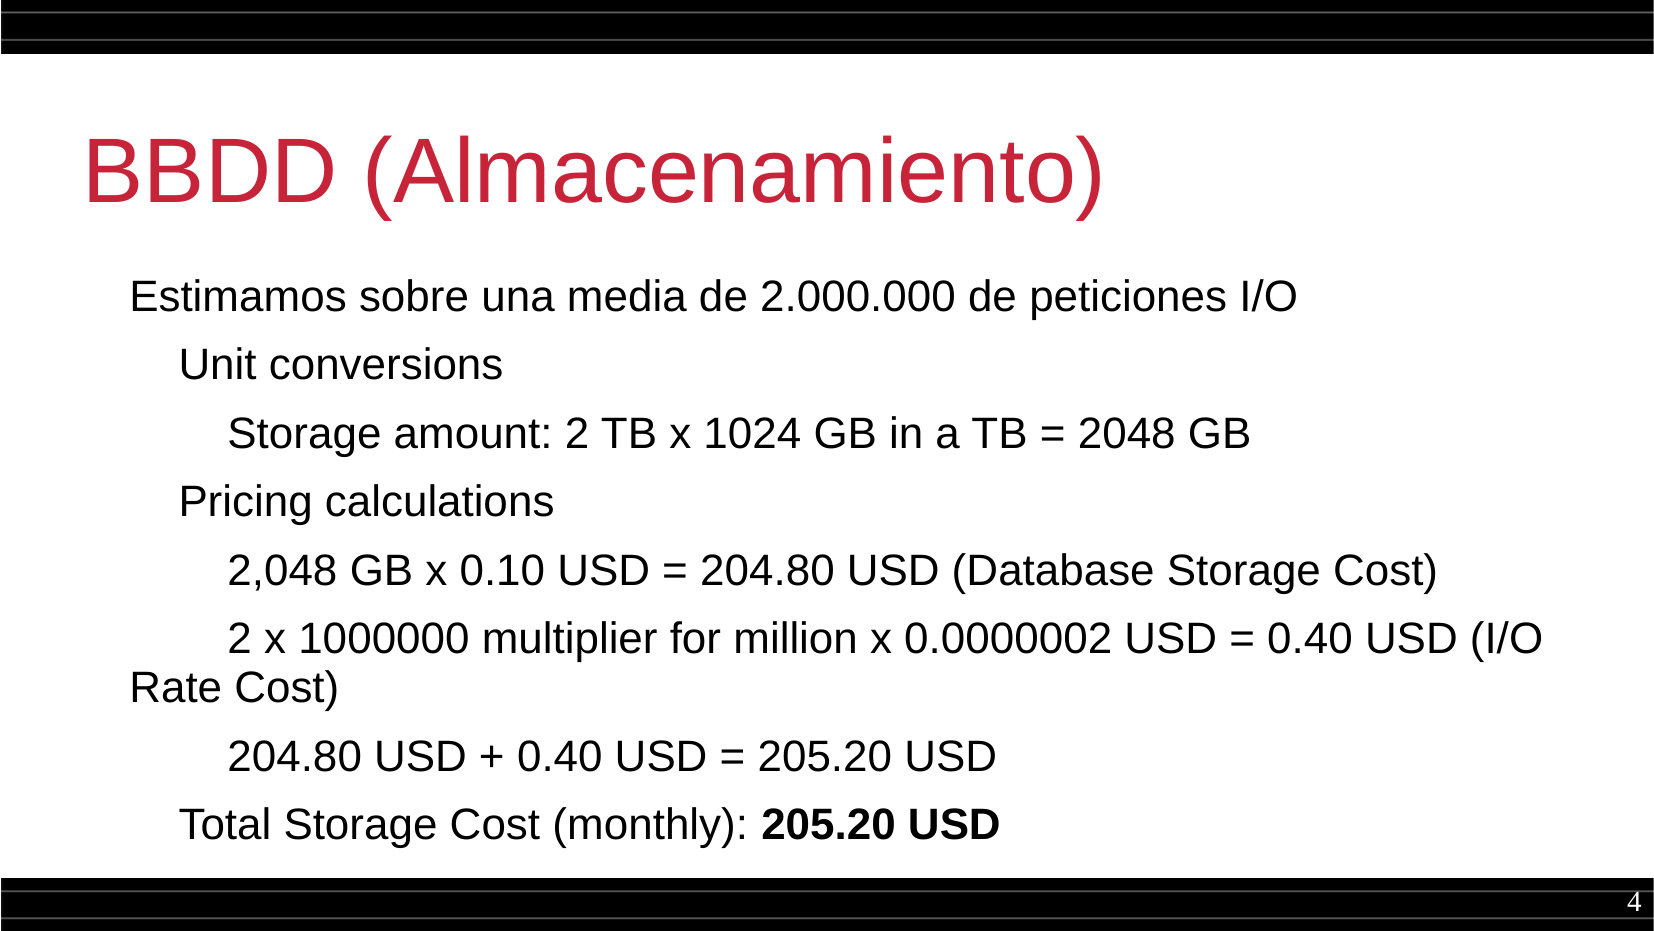

# BBDD (Almacenamiento)
Estimamos sobre una media de 2.000.000 de peticiones I/O
 Unit conversions
 Storage amount: 2 TB x 1024 GB in a TB = 2048 GB
 Pricing calculations
 2,048 GB x 0.10 USD = 204.80 USD (Database Storage Cost)
 2 x 1000000 multiplier for million x 0.0000002 USD = 0.40 USD (I/O Rate Cost)
 204.80 USD + 0.40 USD = 205.20 USD
 Total Storage Cost (monthly): 205.20 USD